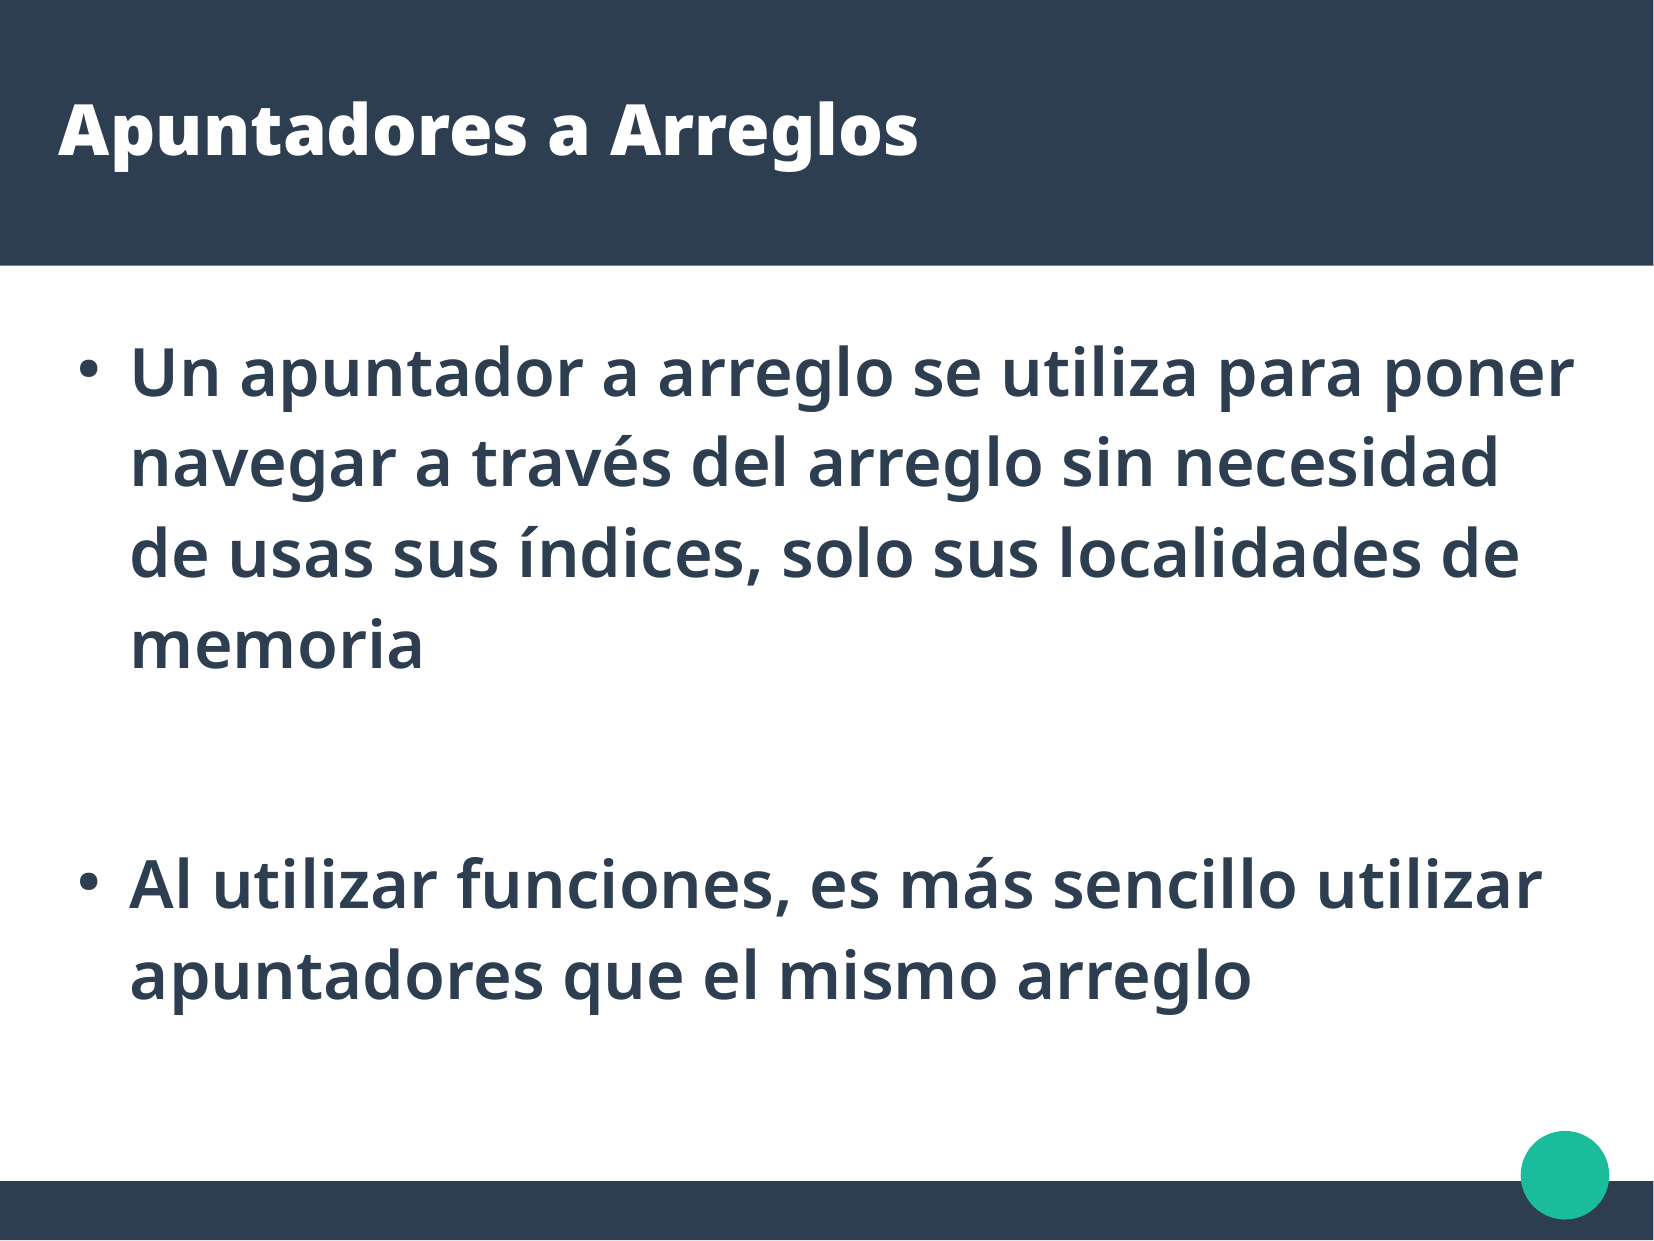

# Apuntadores a Arreglos
Un apuntador a arreglo se utiliza para poner navegar a través del arreglo sin necesidad de usas sus índices, solo sus localidades de memoria
Al utilizar funciones, es más sencillo utilizar apuntadores que el mismo arreglo